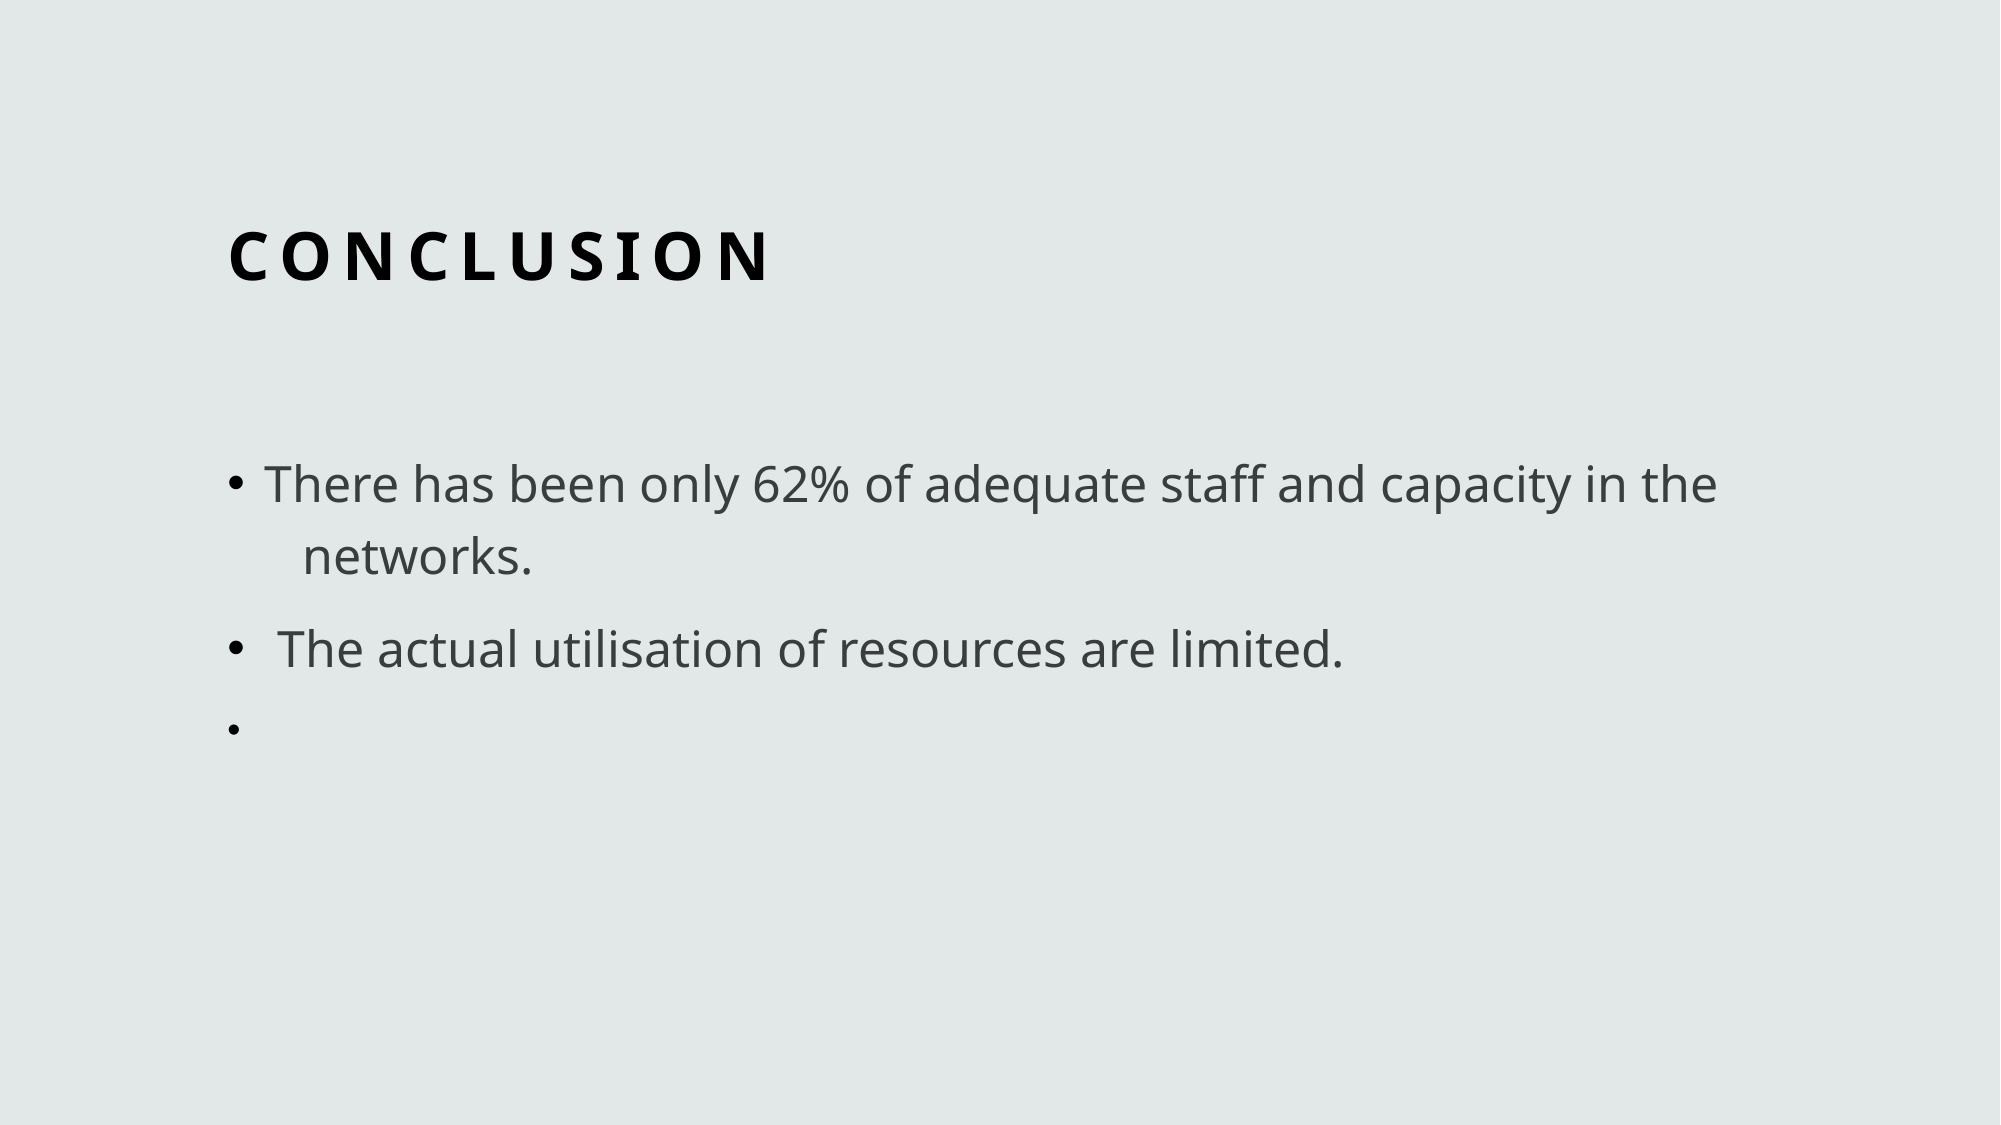

# CONclusion
There has been only 62% of adequate staff and capacity in the networks.
 The actual utilisation of resources are limited.